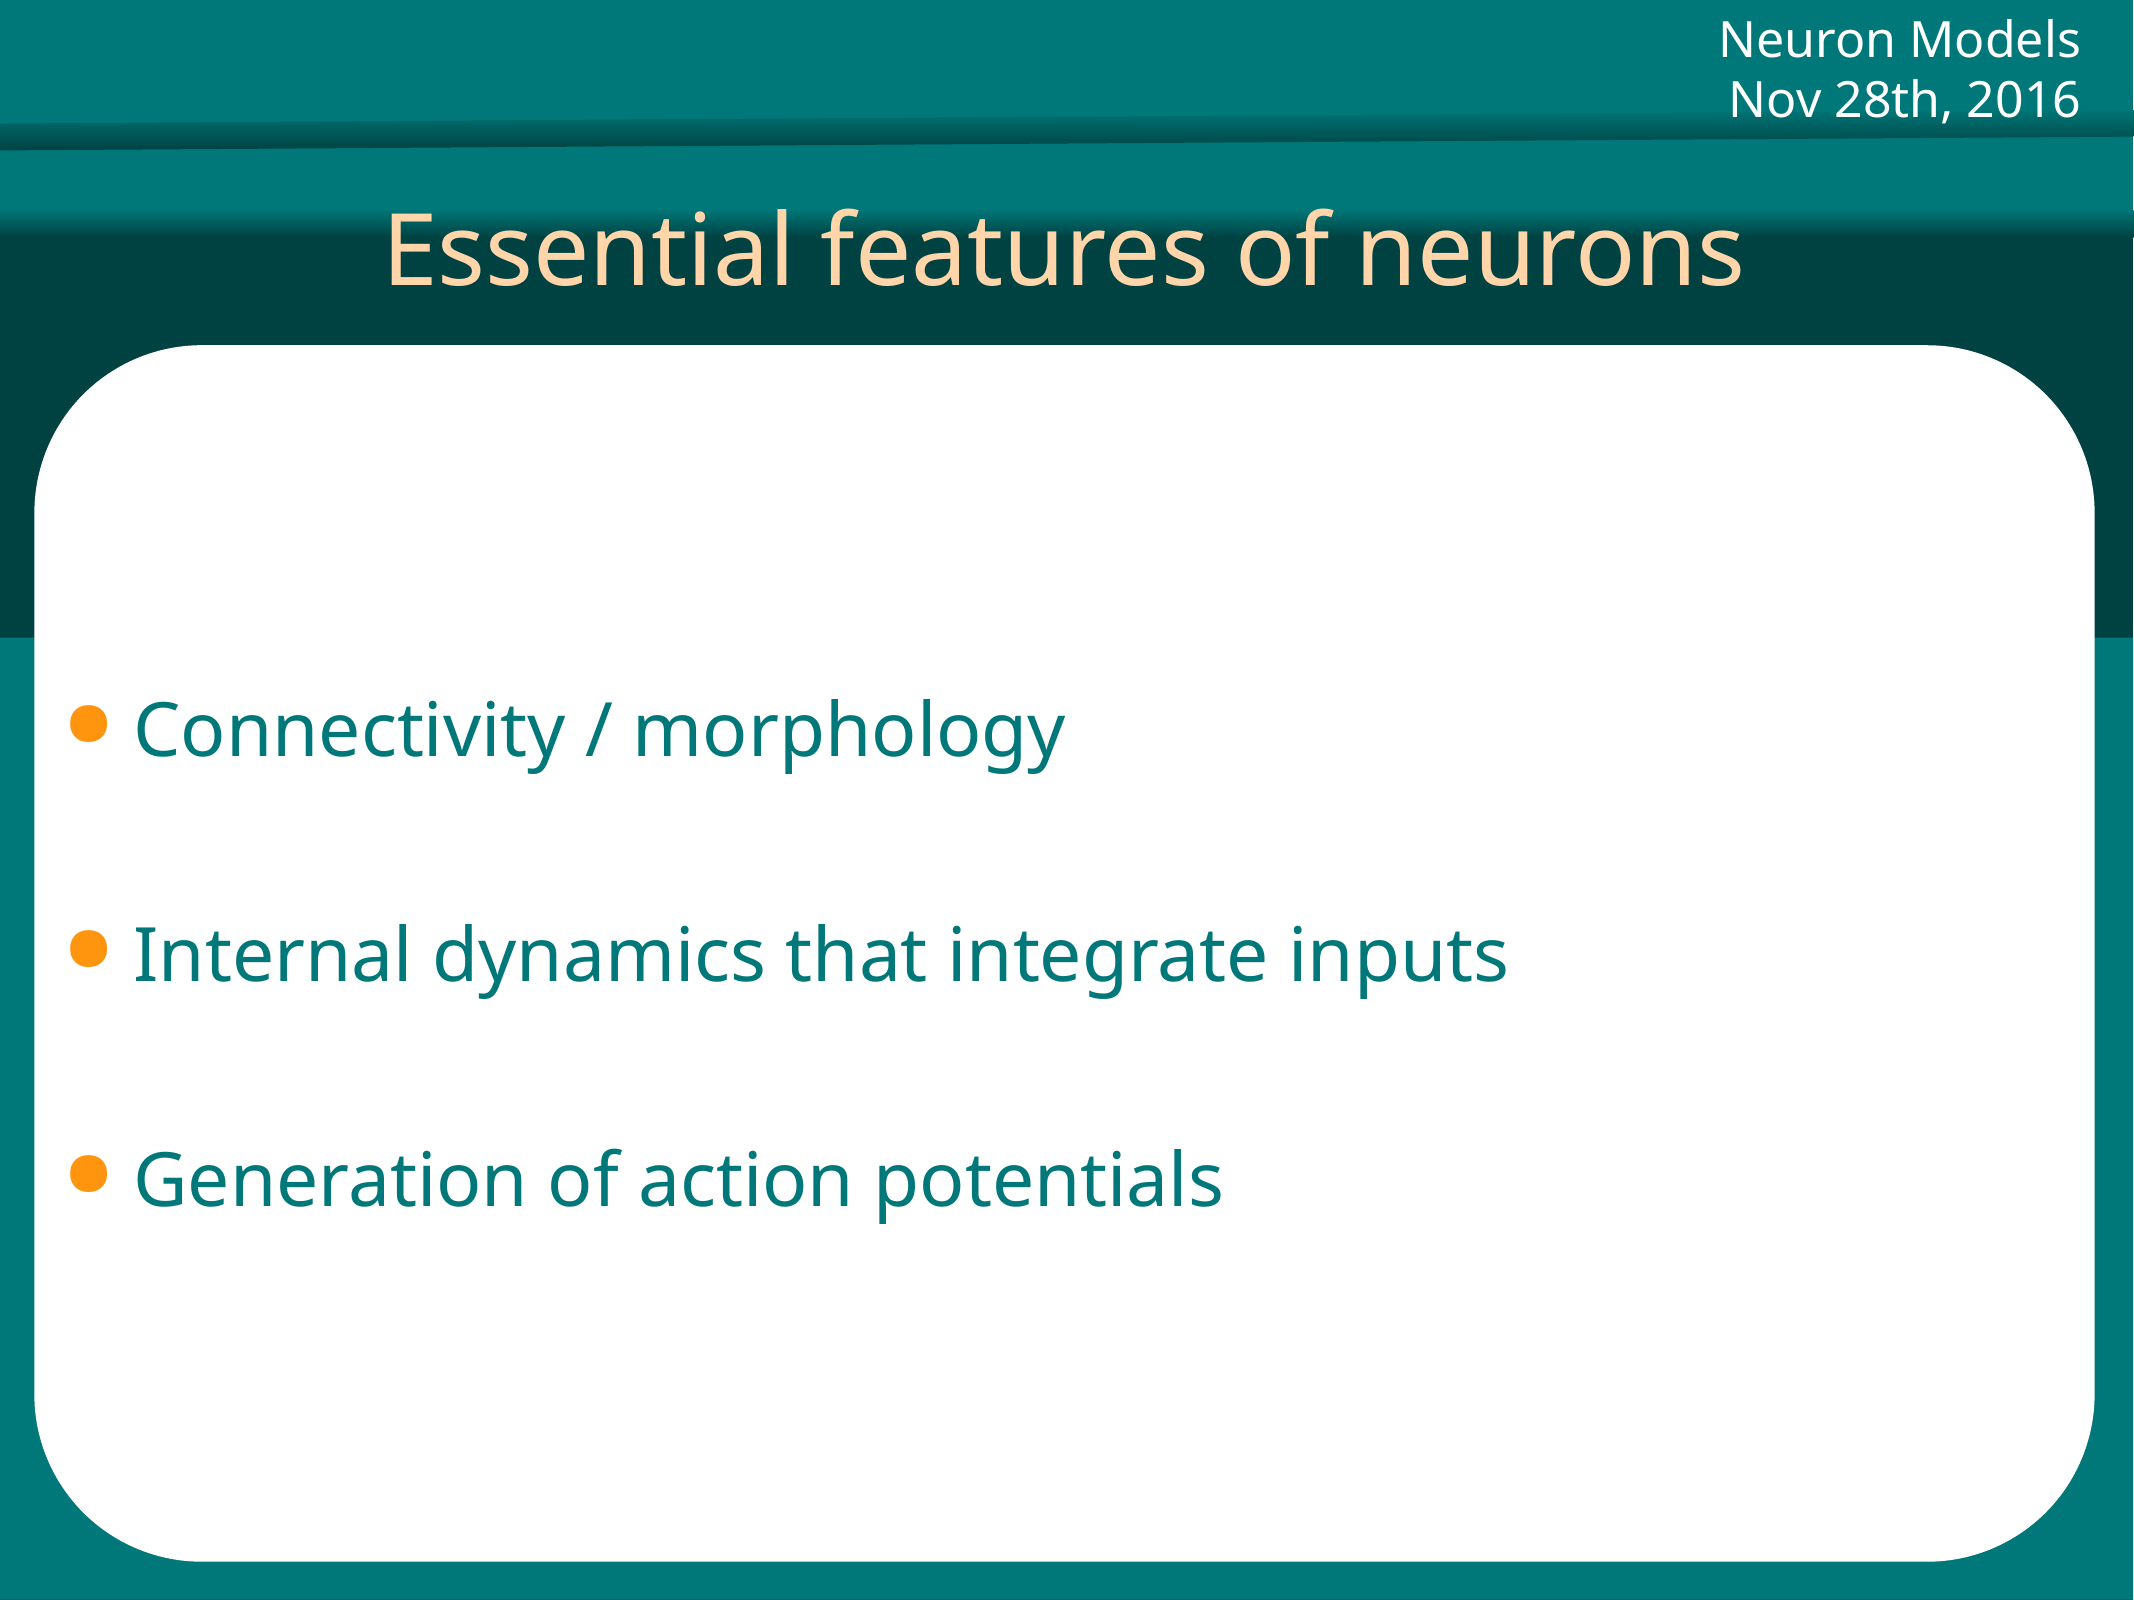

Neuron Models
Nov 28th, 2016
Essential features of neurons
 Connectivity / morphology
 Internal dynamics that integrate inputs
 Generation of action potentials